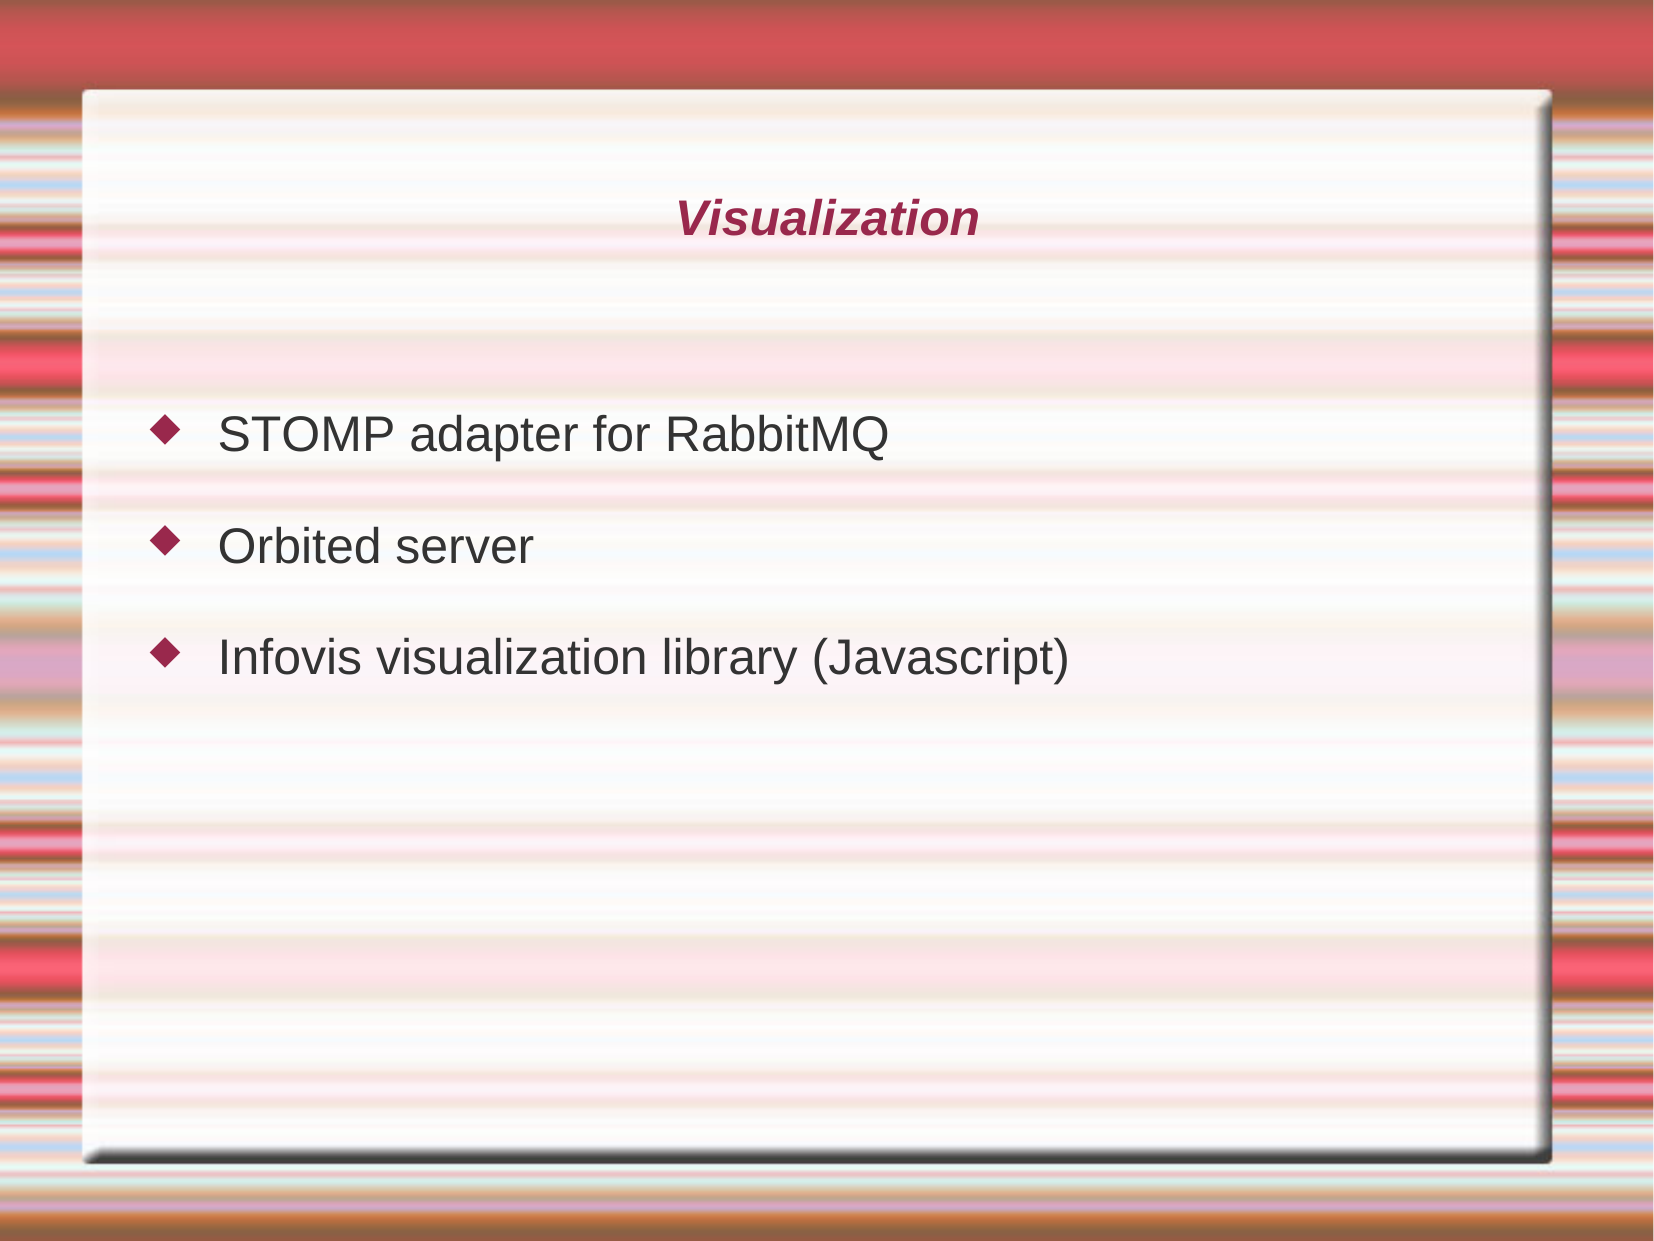

# Visualization
STOMP adapter for RabbitMQ
Orbited server
Infovis visualization library (Javascript)